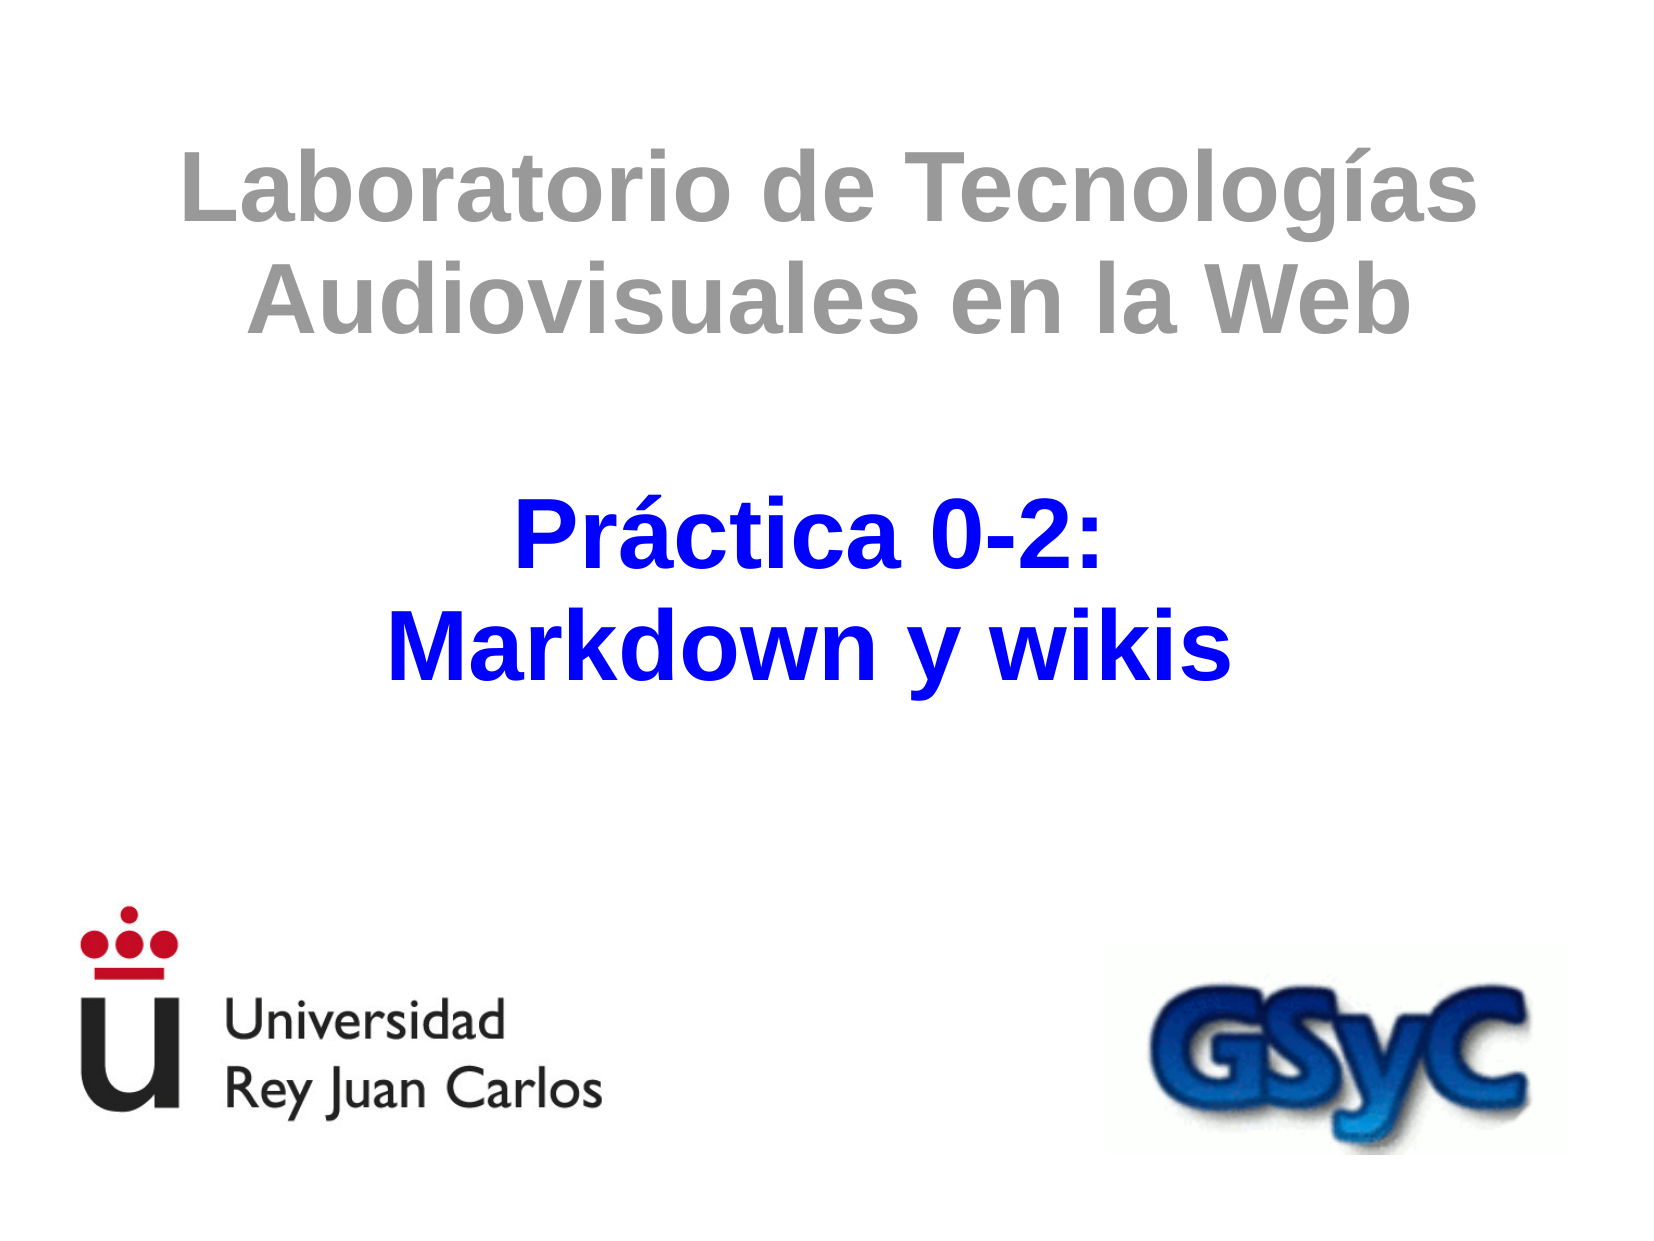

Laboratorio de Tecnologías Audiovisuales en la Web
# Práctica 0-2: Markdown y wikis